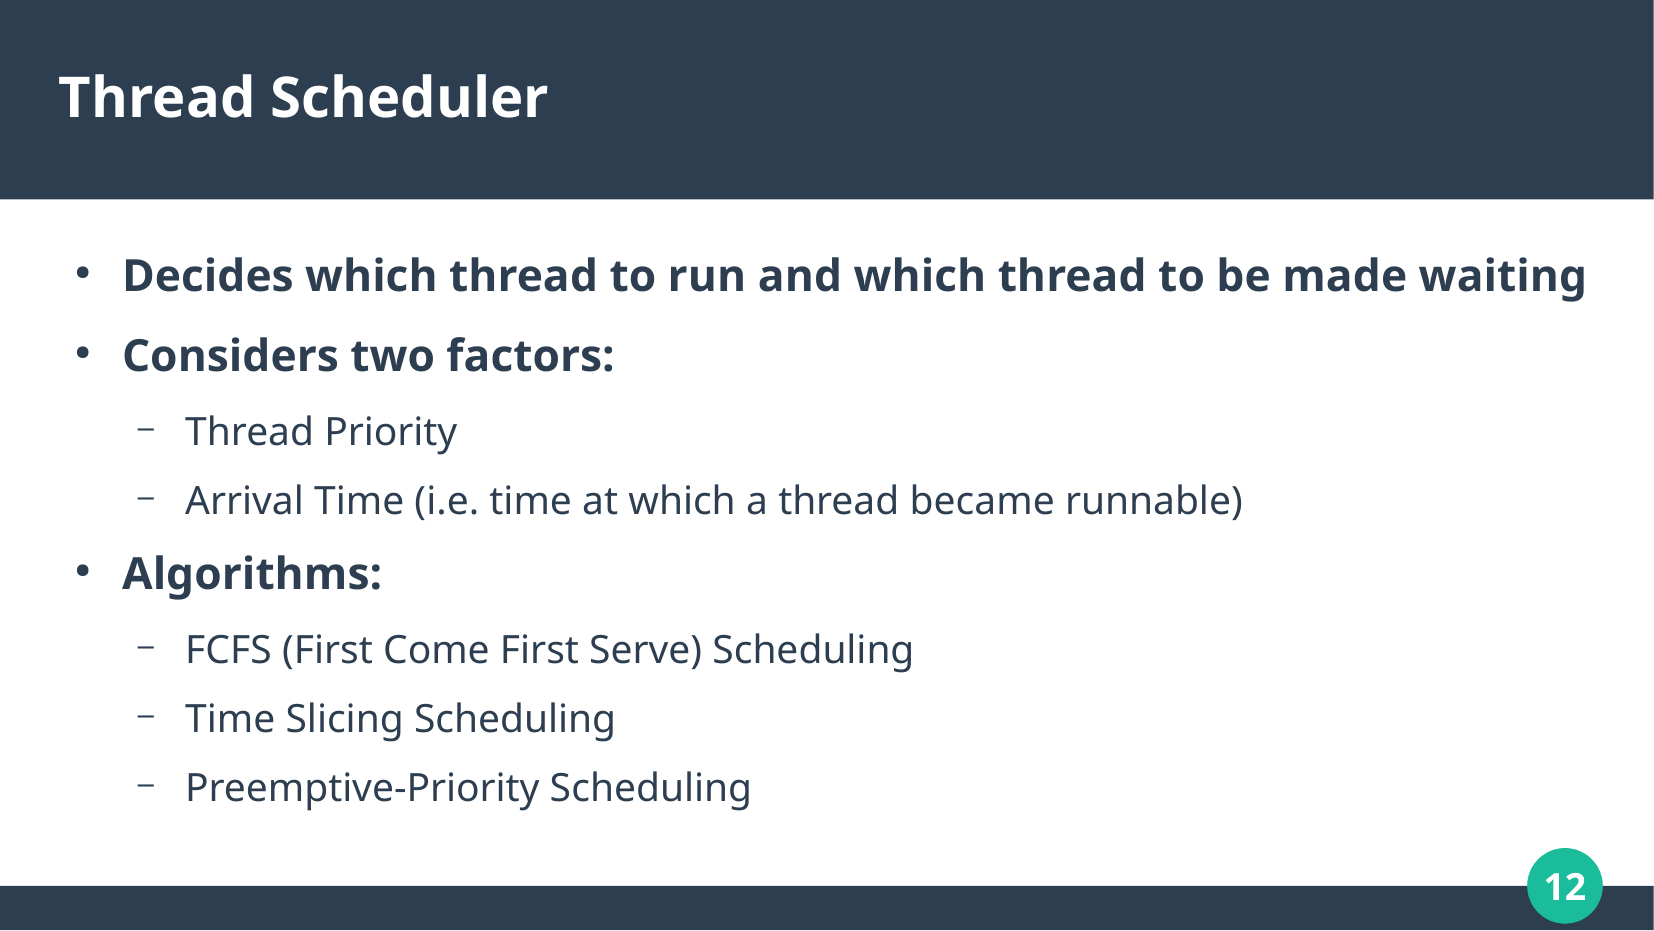

# Thread Scheduler
Decides which thread to run and which thread to be made waiting
Considers two factors:
Thread Priority
Arrival Time (i.e. time at which a thread became runnable)
Algorithms:
FCFS (First Come First Serve) Scheduling
Time Slicing Scheduling
Preemptive-Priority Scheduling